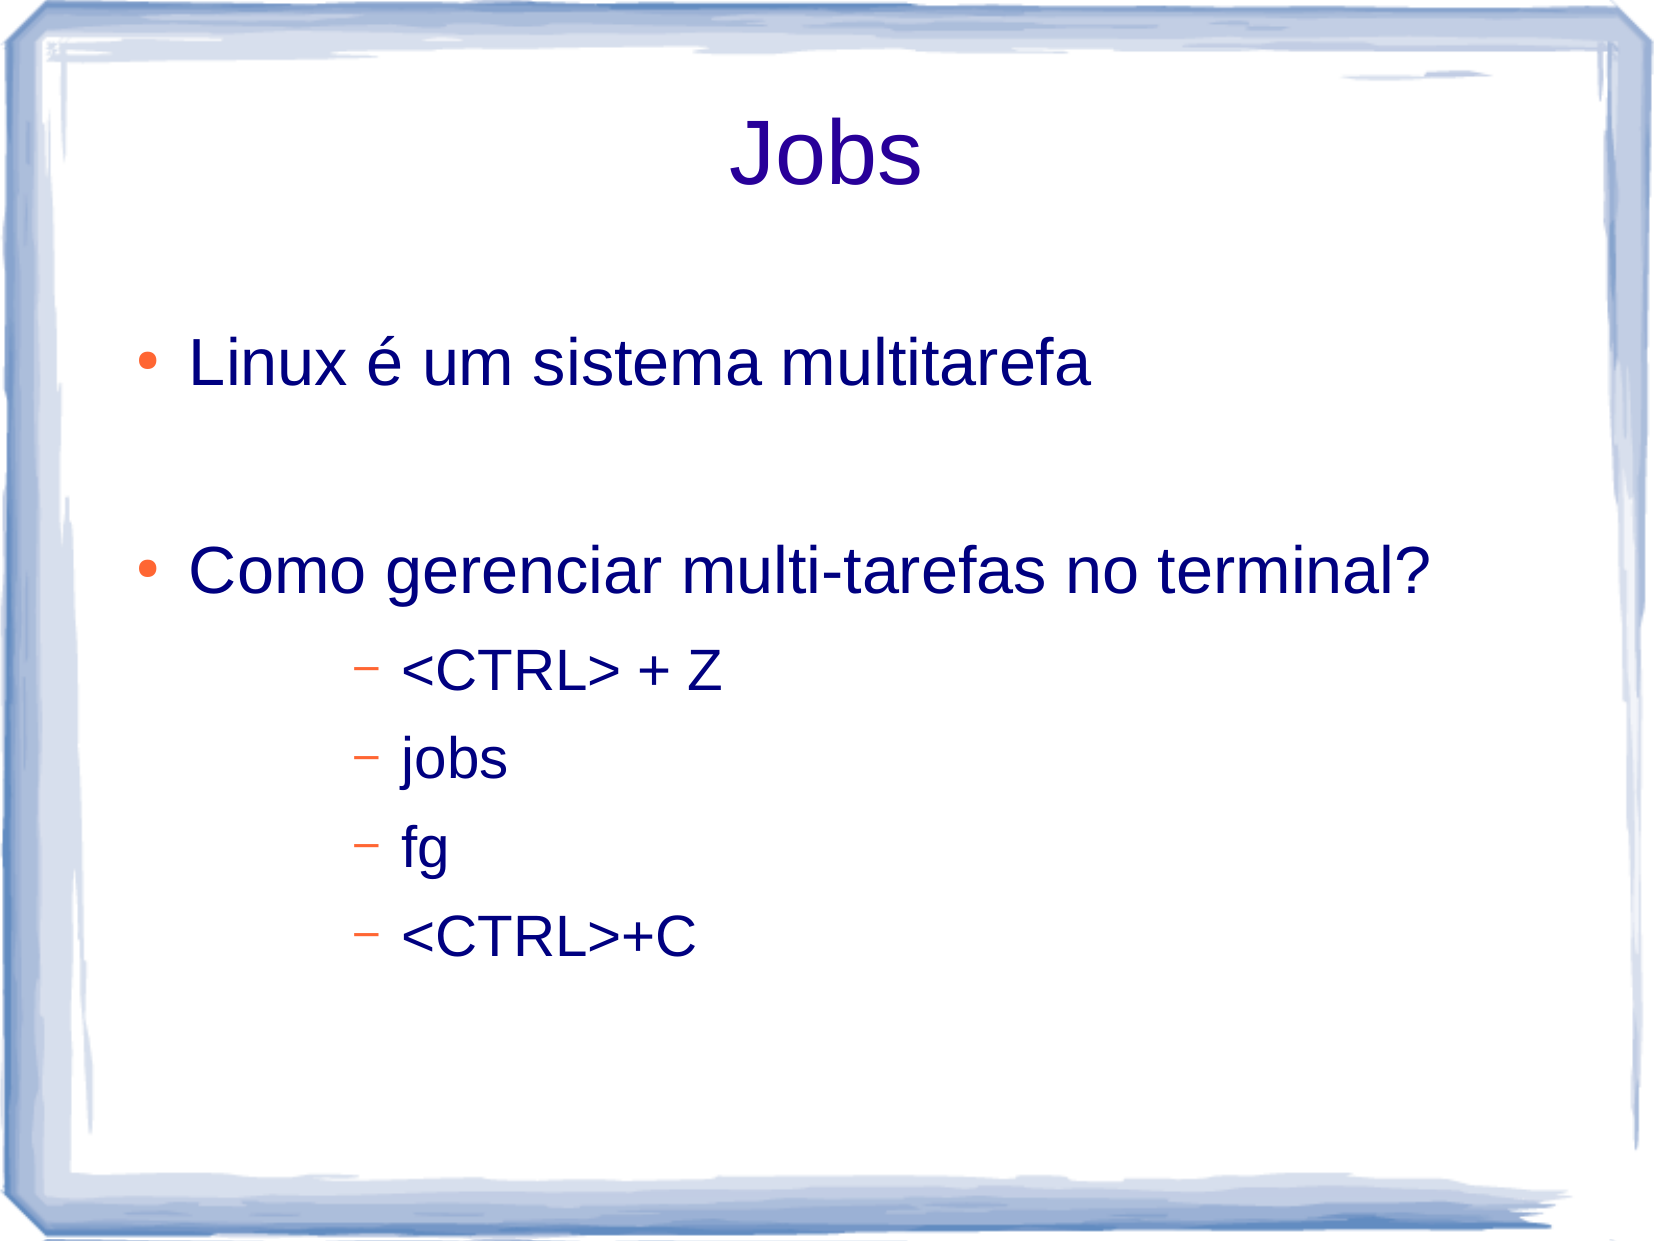

# Jobs
Linux é um sistema multitarefa
Como gerenciar multi-tarefas no terminal?
<CTRL> + Z
jobs
fg
<CTRL>+C